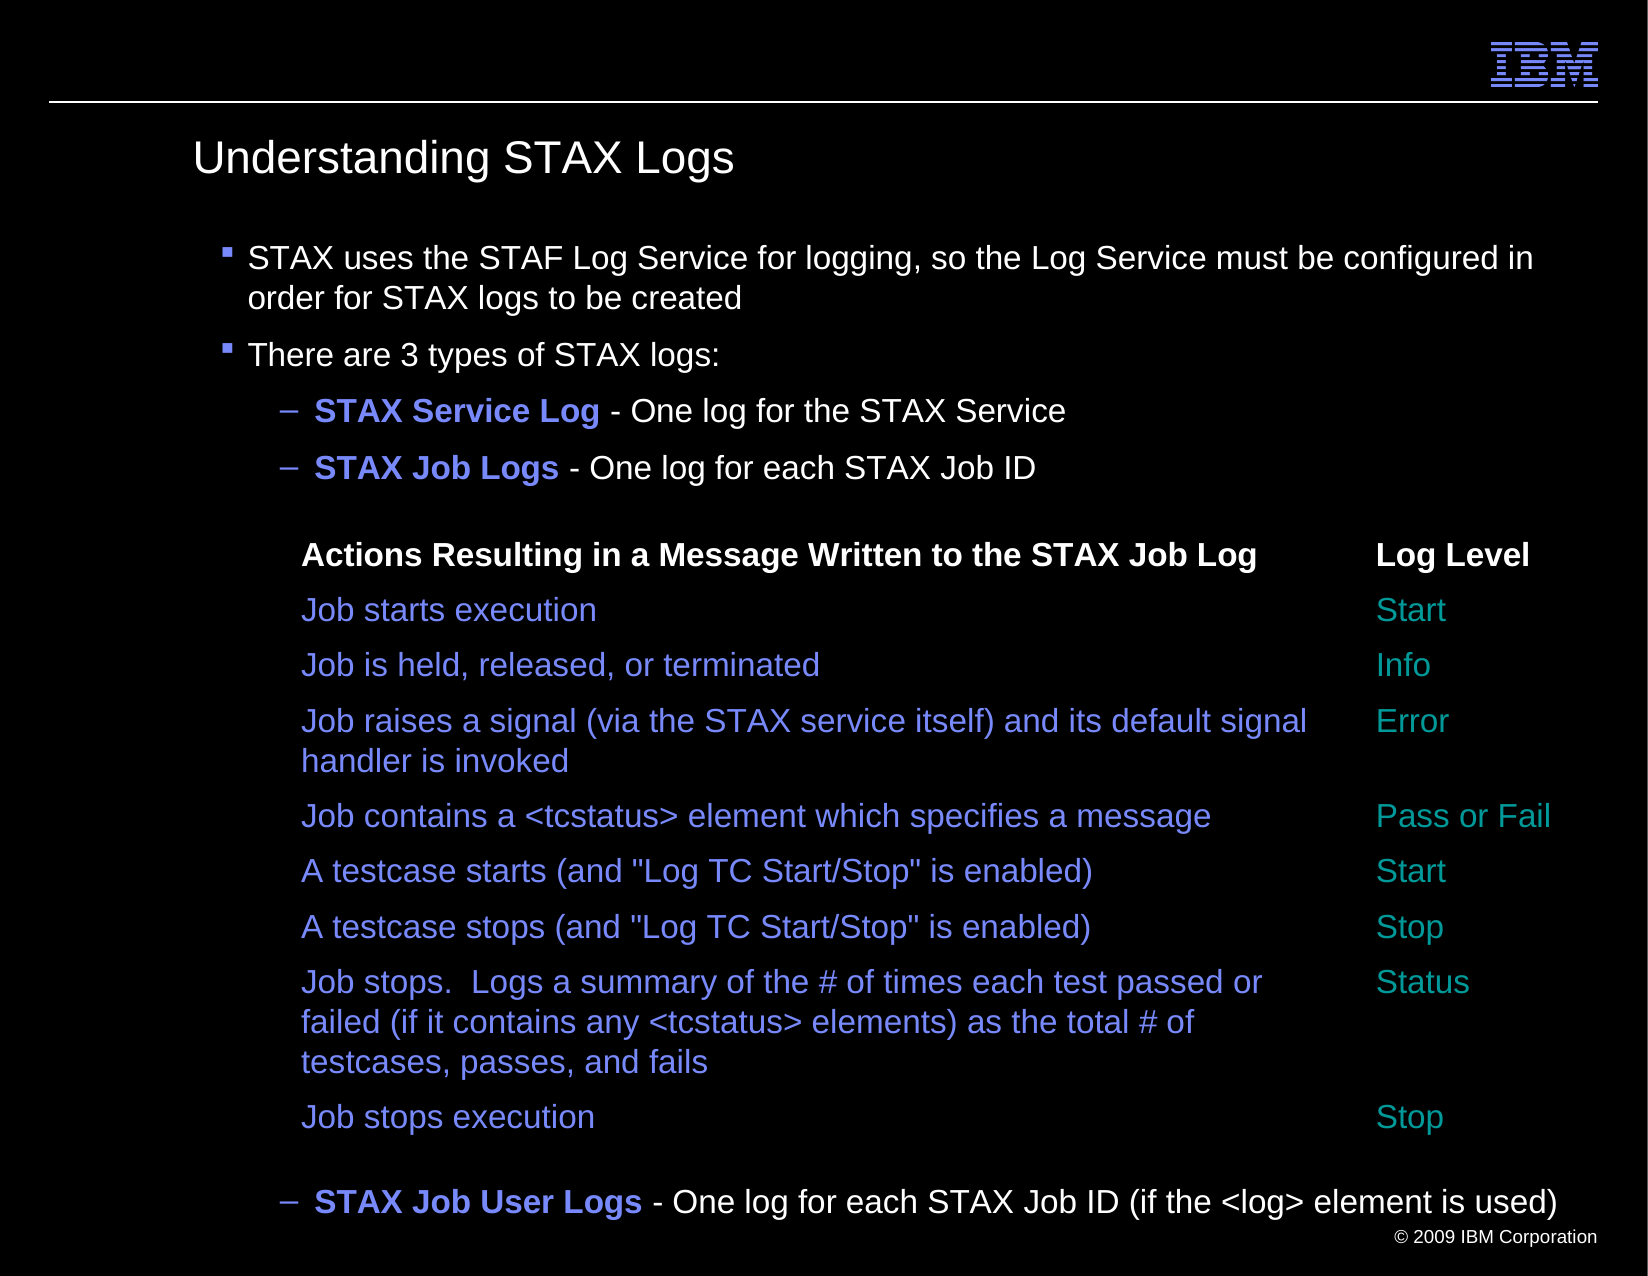

# Understanding STAX Logs
STAX uses the STAF Log Service for logging, so the Log Service must be configured in order for STAX logs to be created
There are 3 types of STAX logs:
STAX Service Log - One log for the STAX Service
STAX Job Logs - One log for each STAX Job ID
STAX Job User Logs - One log for each STAX Job ID (if the <log> element is used)
| Actions Resulting in a Message Written to the STAX Job Log | Log Level |
| --- | --- |
| Job starts execution | Start |
| Job is held, released, or terminated | Info |
| Job raises a signal (via the STAX service itself) and its default signal handler is invoked | Error |
| Job contains a <tcstatus> element which specifies a message | Pass or Fail |
| A testcase starts (and "Log TC Start/Stop" is enabled) | Start |
| A testcase stops (and "Log TC Start/Stop" is enabled) | Stop |
| Job stops. Logs a summary of the # of times each test passed or failed (if it contains any <tcstatus> elements) as the total # of testcases, passes, and fails | Status |
| Job stops execution | Stop |